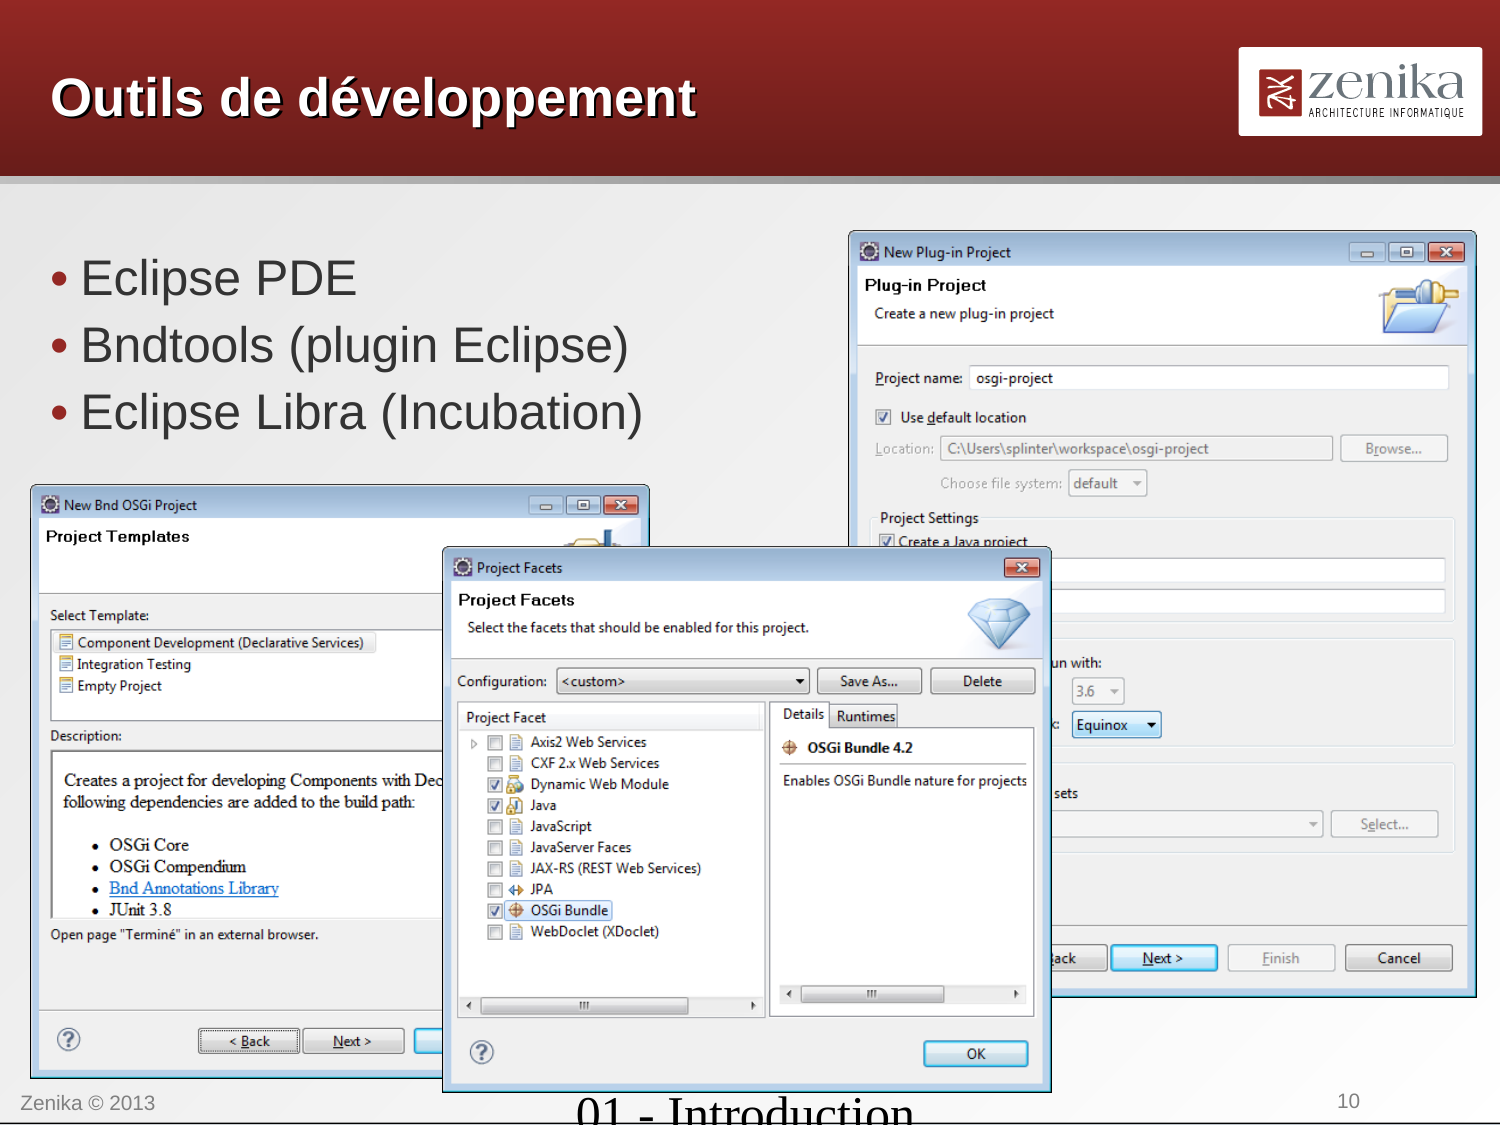

# Outils de développement
Eclipse PDE
Bndtools (plugin Eclipse)
Eclipse Libra (Incubation)